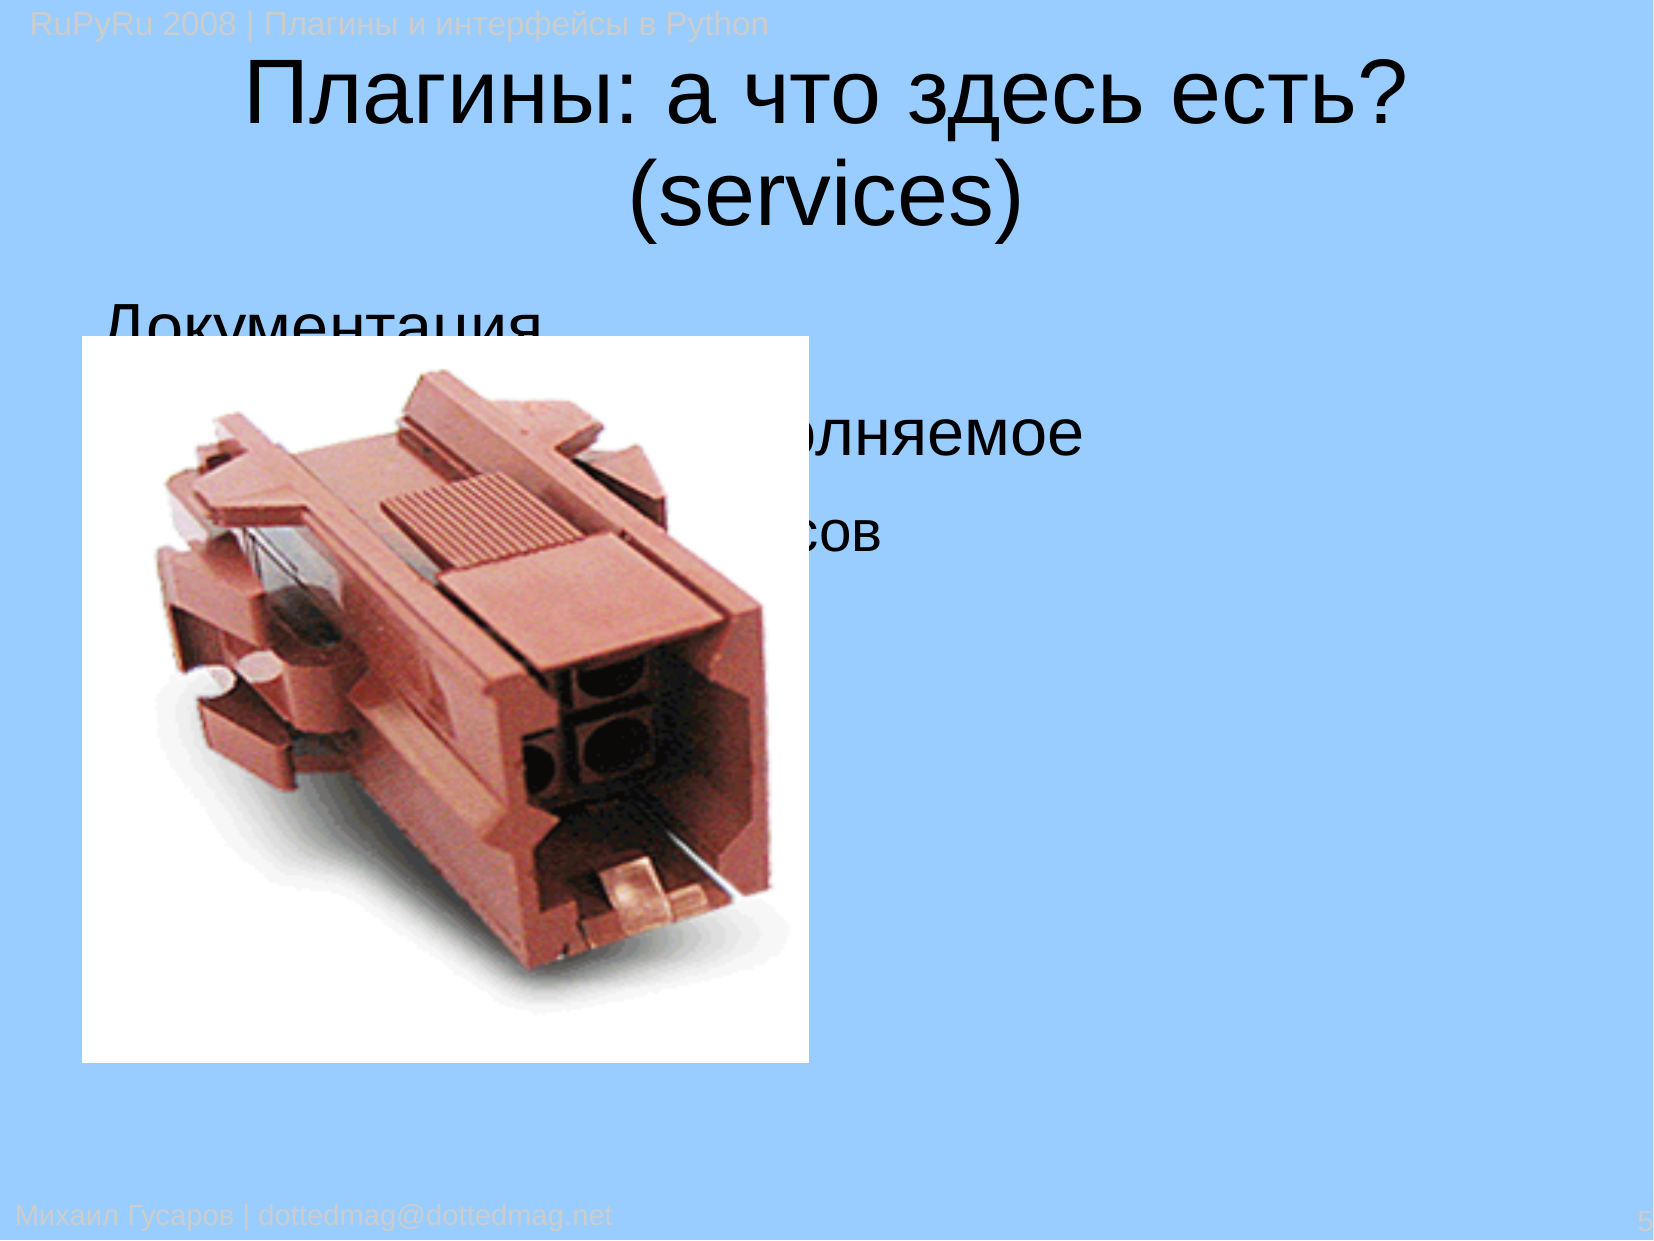

# Плагины: а что здесь есть? (services)
Документация
Что-нибудь более исполняемое
Декларации интерфейсов
Тесты
Имя Автора | email@domain.org
5